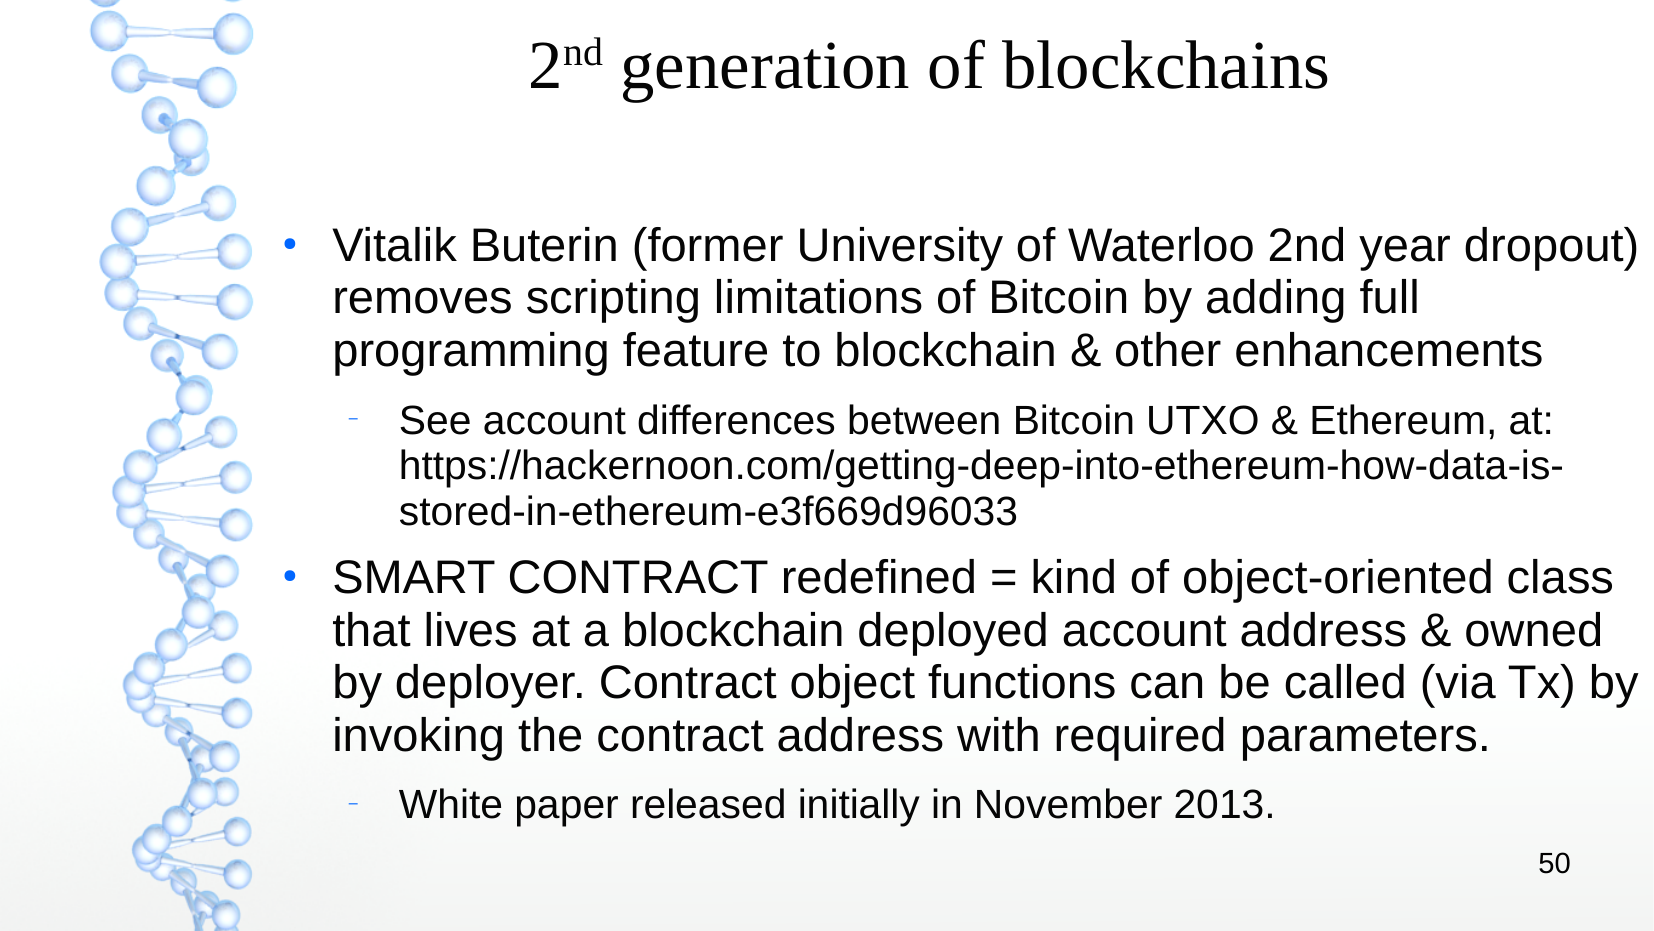

# 2nd generation of blockchains
Vitalik Buterin (former University of Waterloo 2nd year dropout) removes scripting limitations of Bitcoin by adding full programming feature to blockchain & other enhancements
See account differences between Bitcoin UTXO & Ethereum, at: https://hackernoon.com/getting-deep-into-ethereum-how-data-is-stored-in-ethereum-e3f669d96033
SMART CONTRACT redefined = kind of object-oriented class that lives at a blockchain deployed account address & owned by deployer. Contract object functions can be called (via Tx) by invoking the contract address with required parameters.
White paper released initially in November 2013.
50